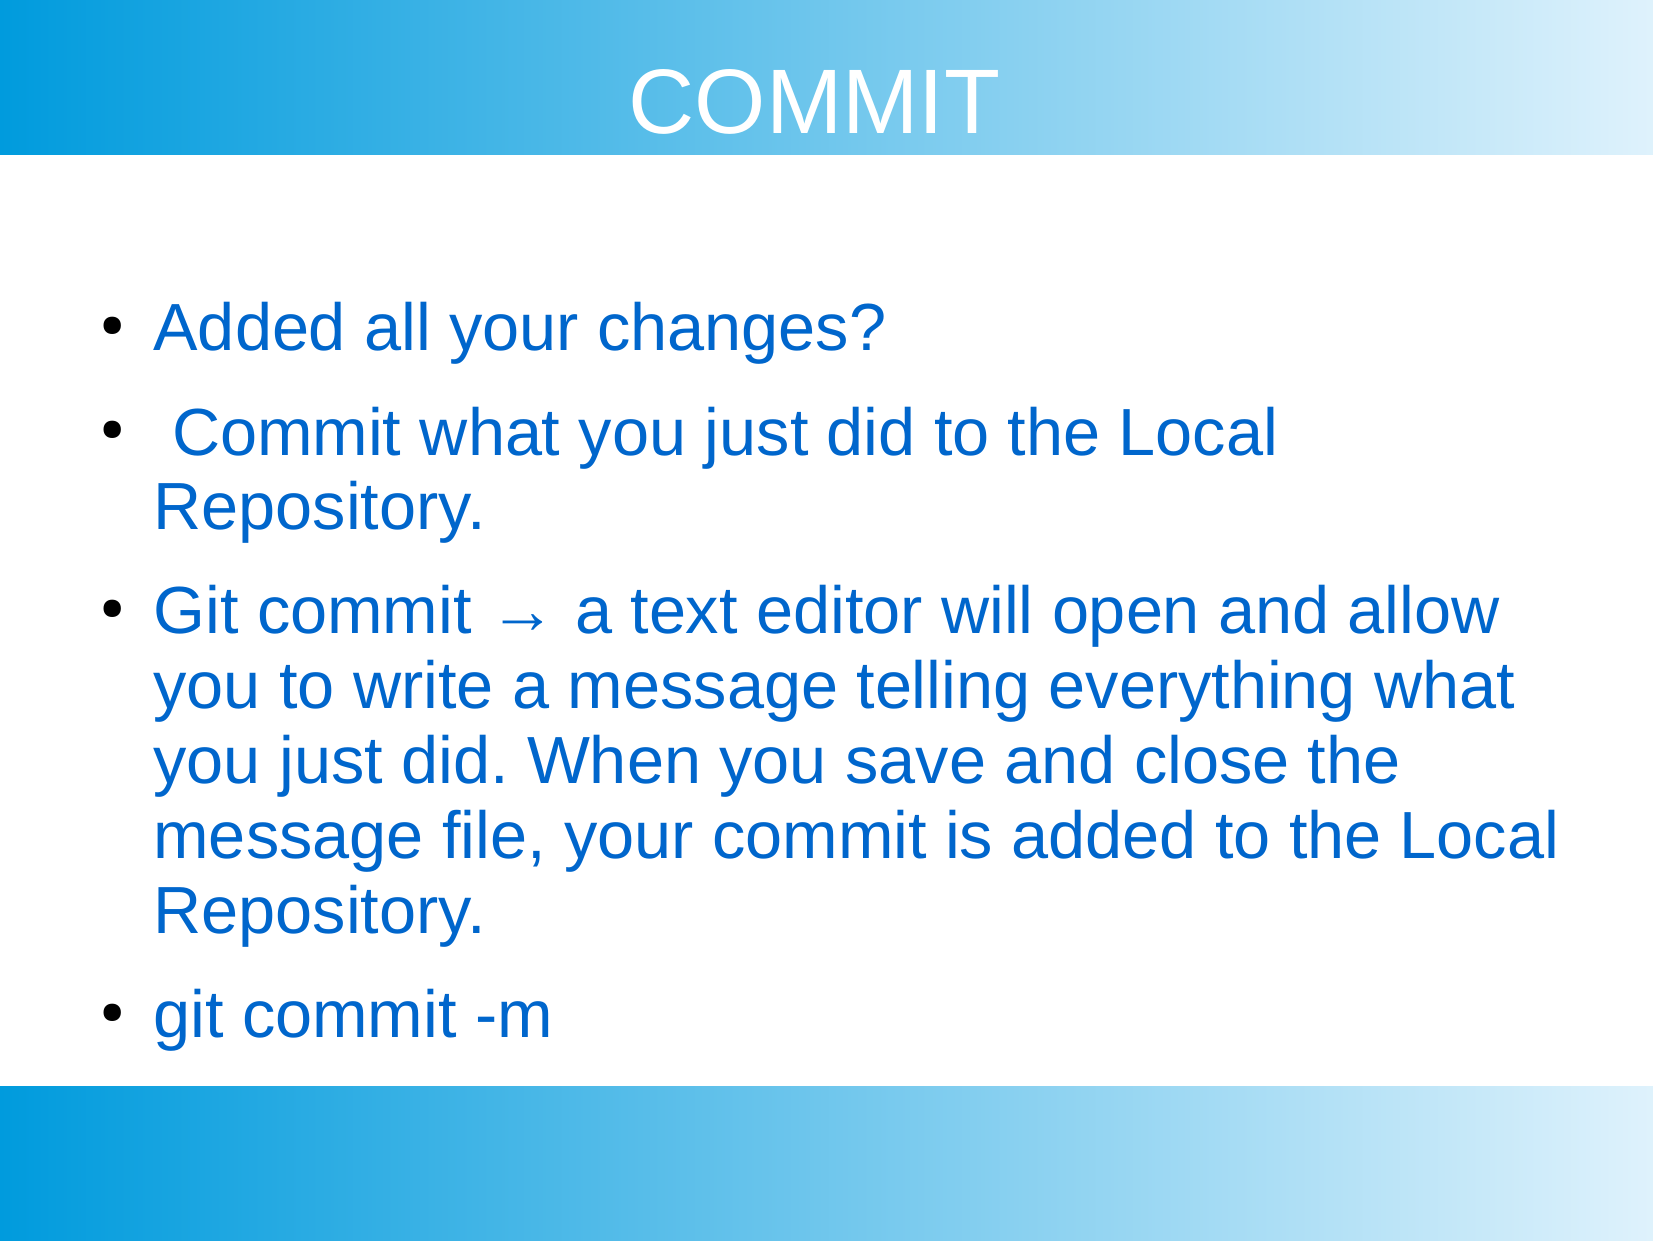

# COMMIT
Added all your changes?
 Commit what you just did to the Local Repository.
Git commit → a text editor will open and allow you to write a message telling everything what you just did. When you save and close the message file, your commit is added to the Local Repository.
git commit -m